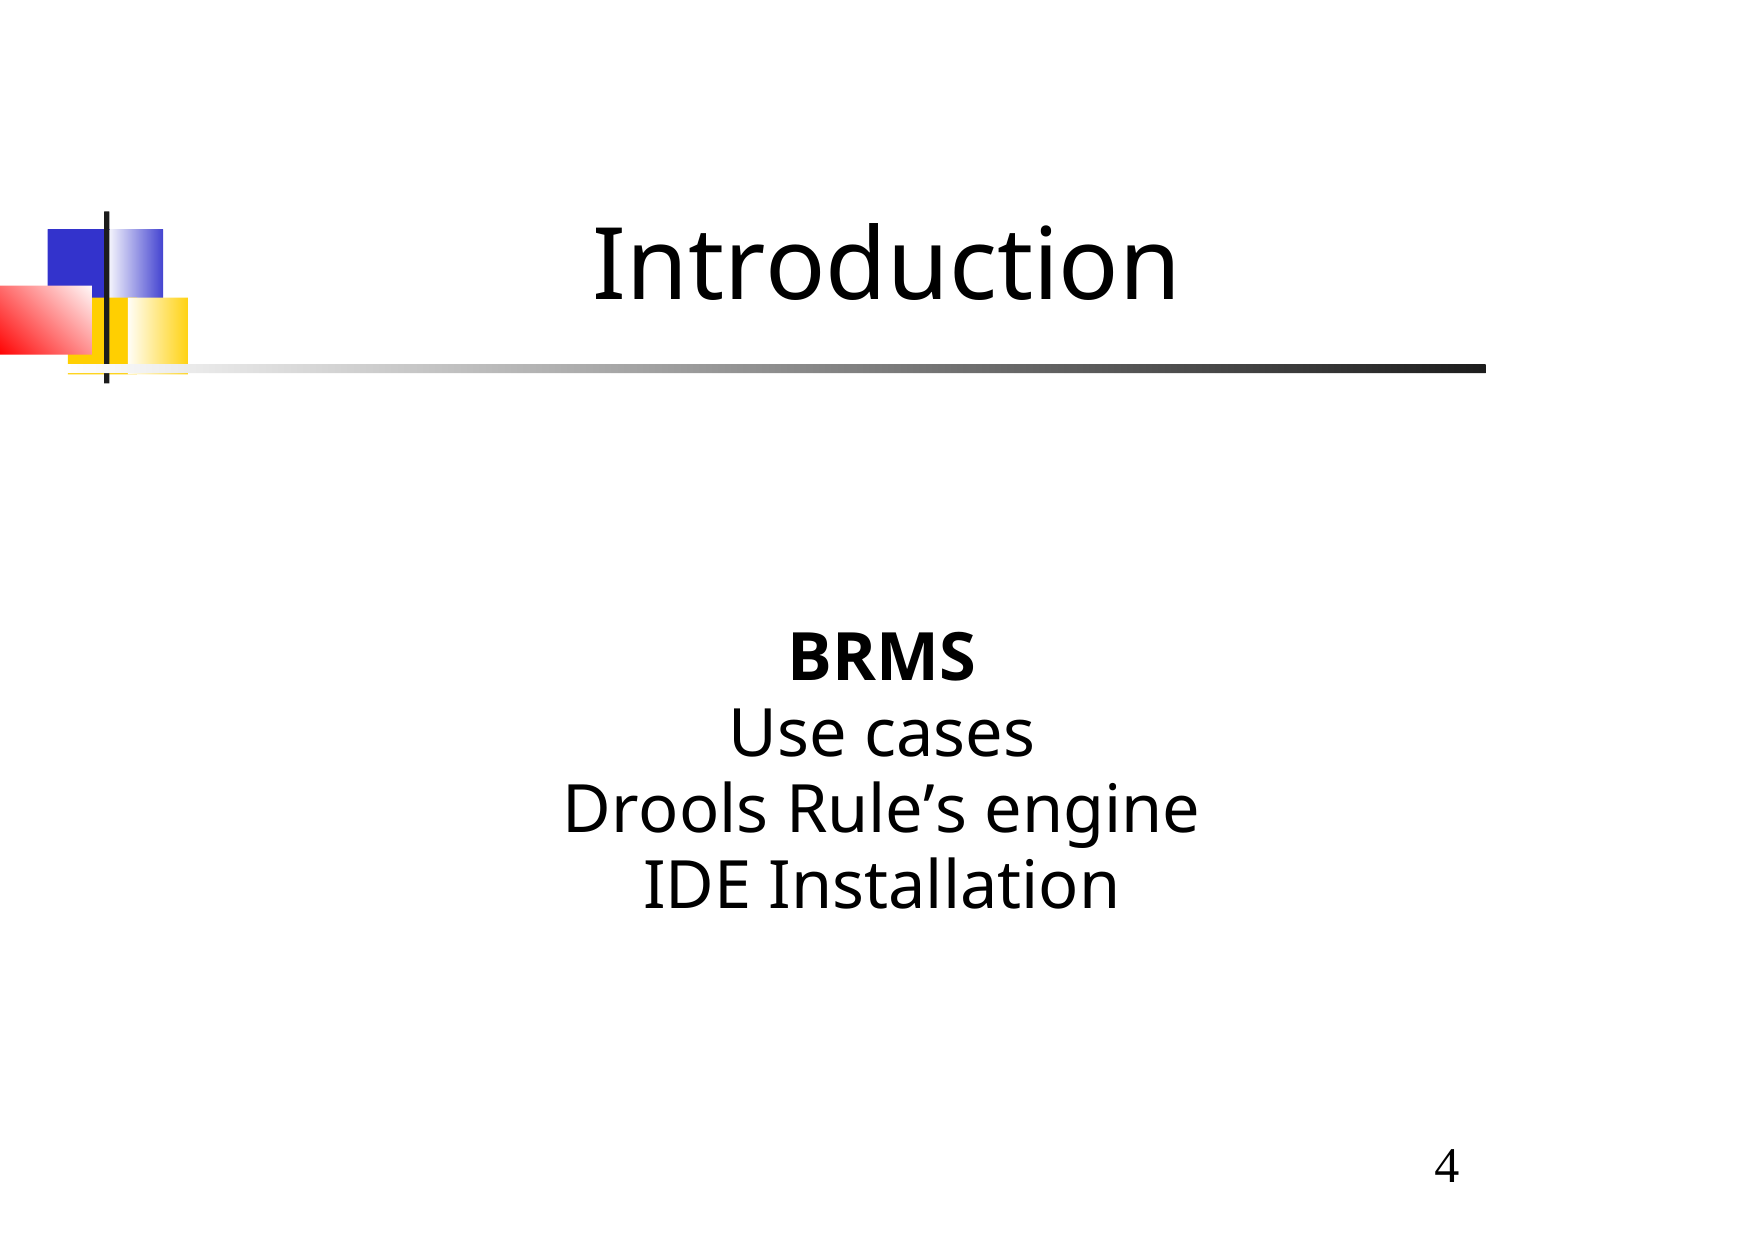

# Introduction
BRMS
Use cases
Drools Rule’s engine
IDE Installation